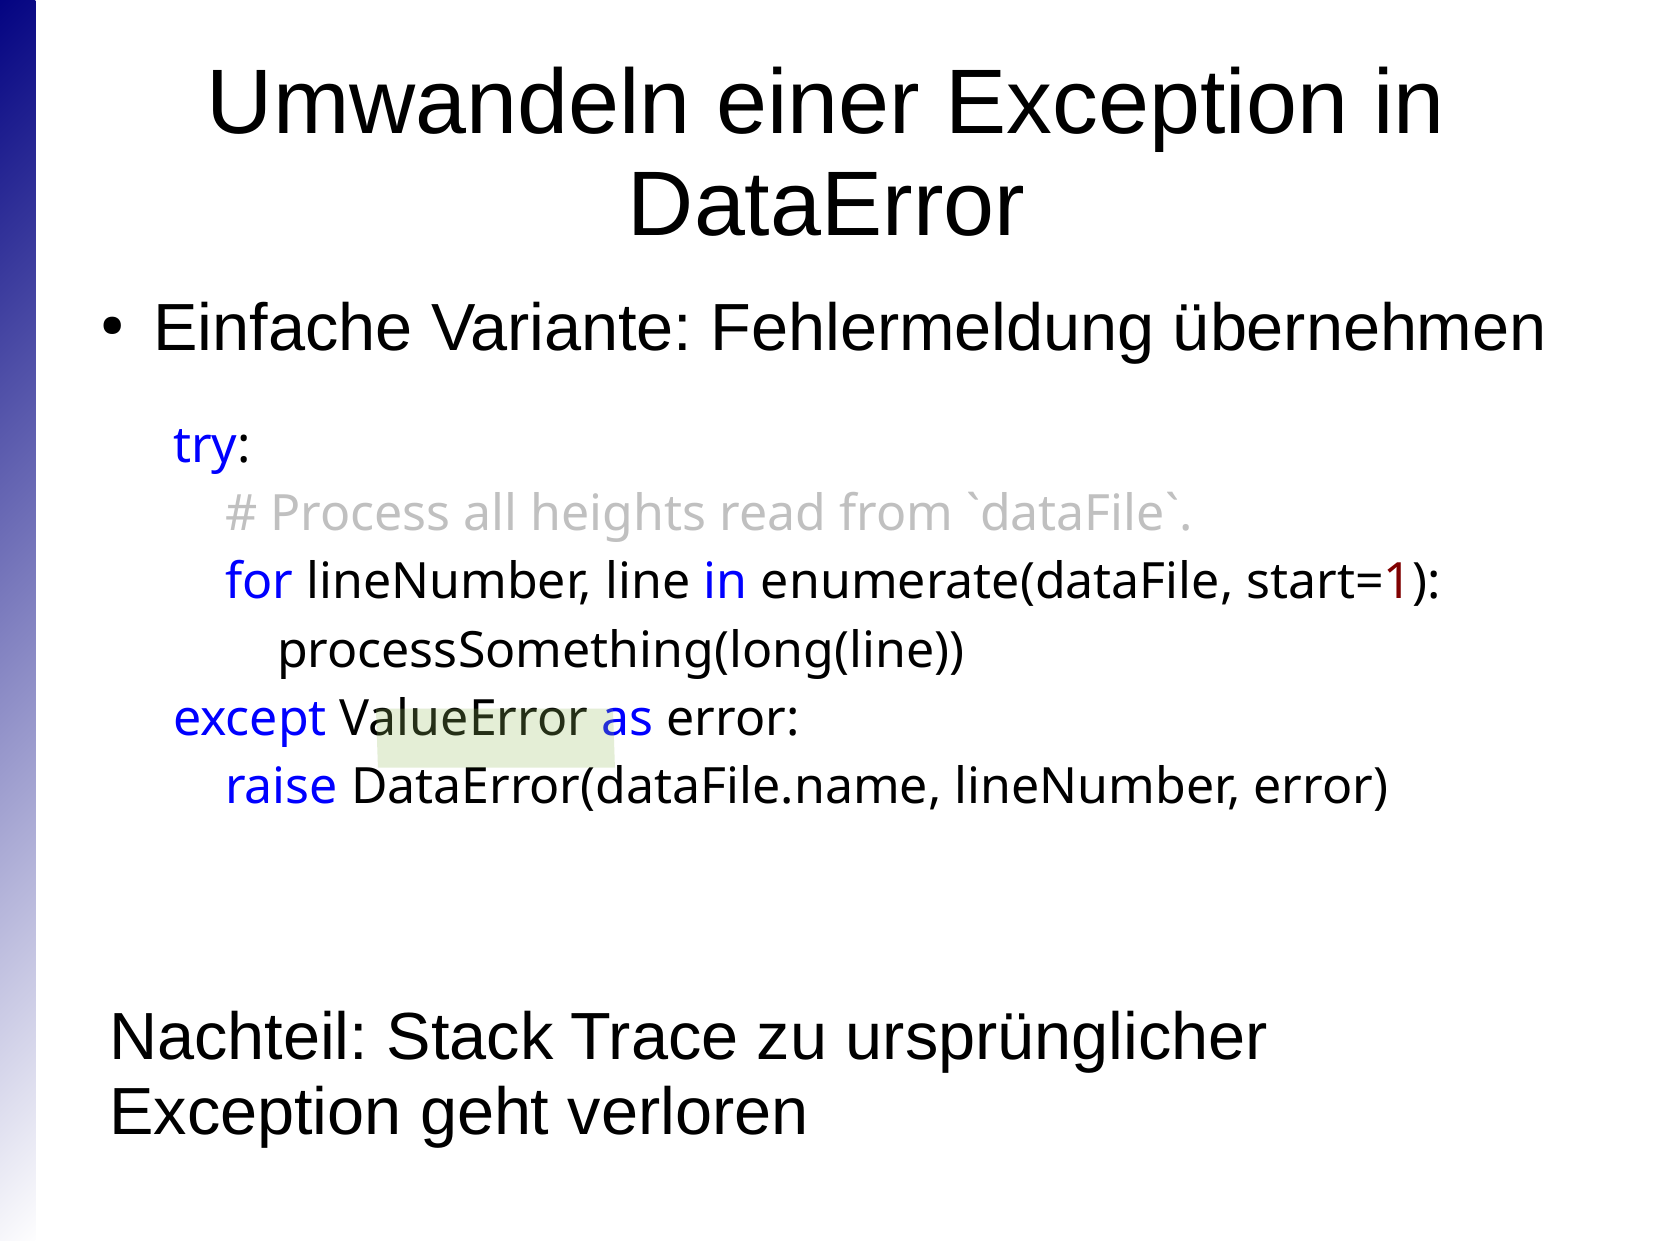

# Umwandeln einer Exception in DataError
Einfache Variante: Fehlermeldung übernehmen
 try:
 # Process all heights read from `dataFile`.
 for lineNumber, line in enumerate(dataFile, start=1):
 processSomething(long(line))
 except ValueError as error:
 raise DataError(dataFile.name, lineNumber, error)
Nachteil: Stack Trace zu ursprünglicher Exception geht verloren